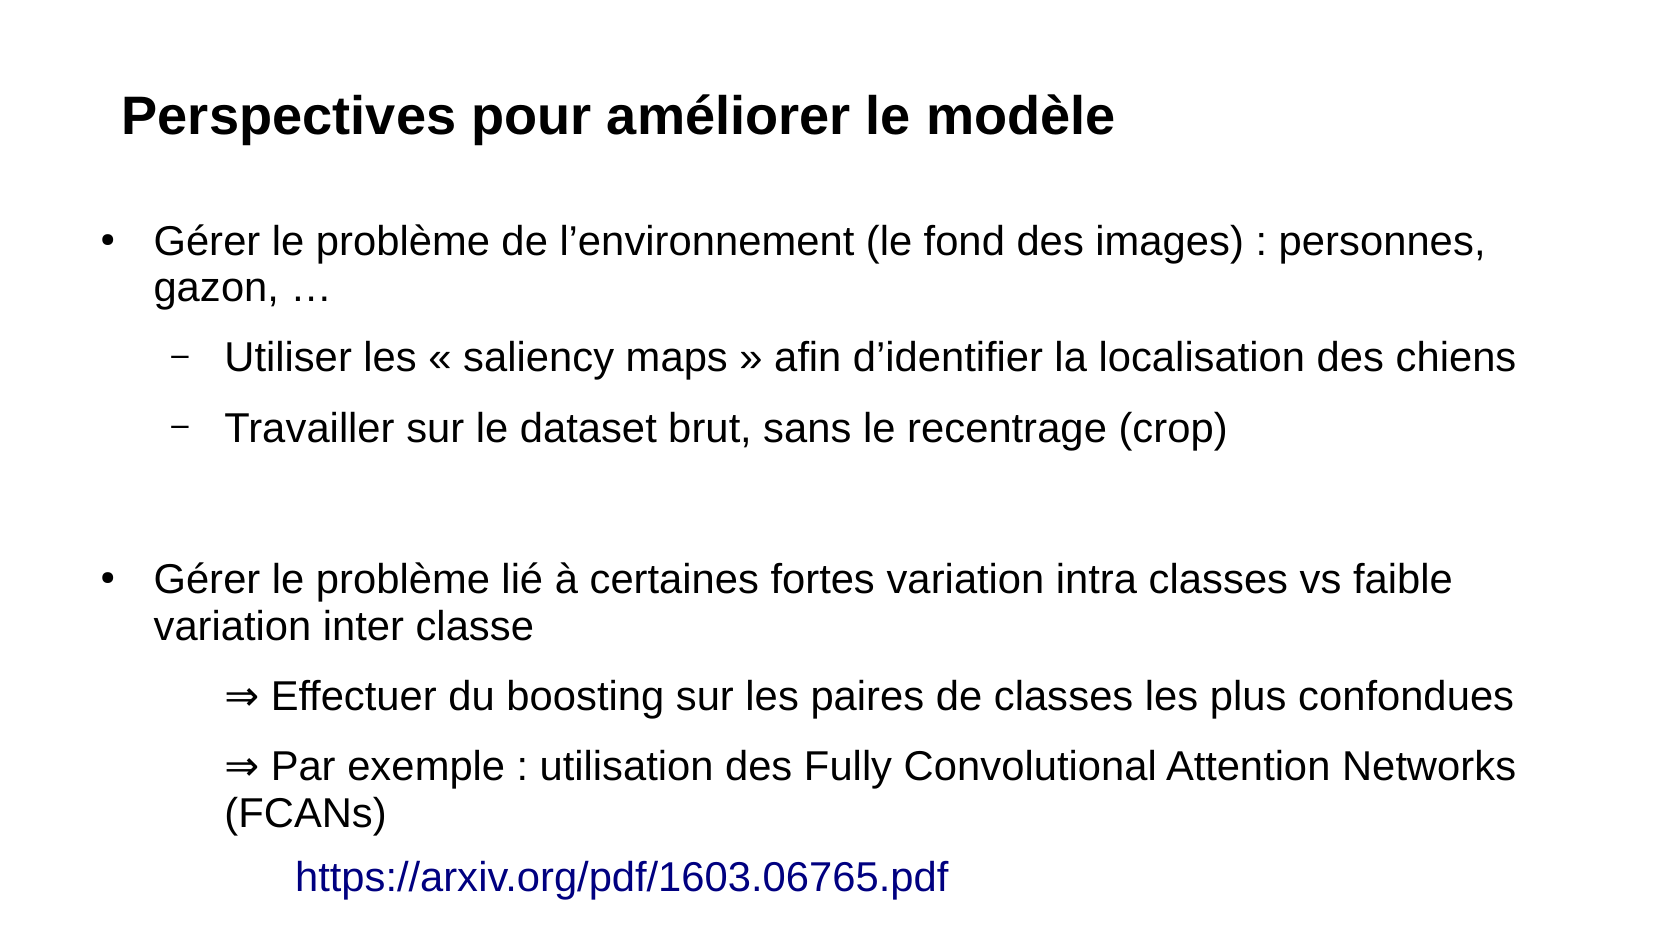

Perspectives pour améliorer le modèle
# Gérer le problème de l’environnement (le fond des images) : personnes, gazon, …
Utiliser les « saliency maps » afin d’identifier la localisation des chiens
Travailler sur le dataset brut, sans le recentrage (crop)
Gérer le problème lié à certaines fortes variation intra classes vs faible variation inter classe
⇒ Effectuer du boosting sur les paires de classes les plus confondues
⇒ Par exemple : utilisation des Fully Convolutional Attention Networks (FCANs)
https://arxiv.org/pdf/1603.06765.pdf
Corriger les erreurs d’étiquettage dans le dataset